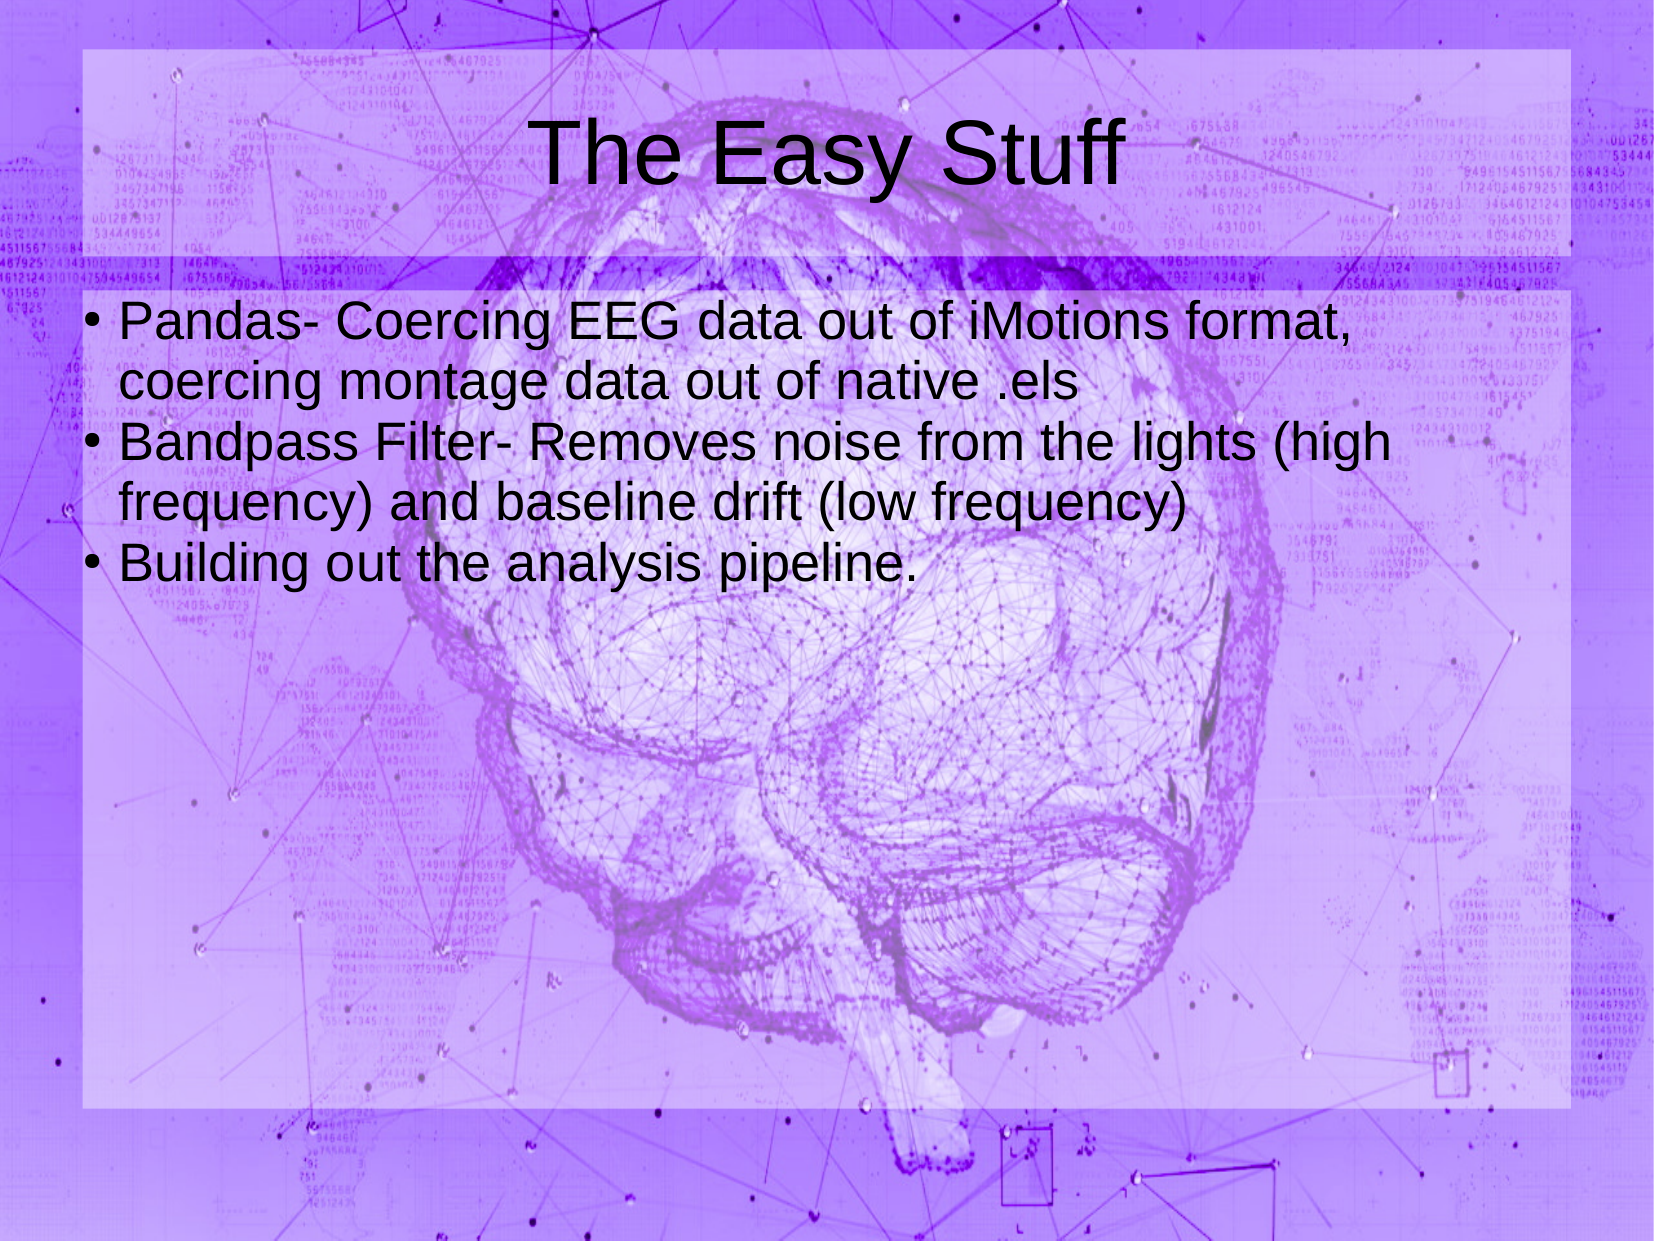

# The Easy Stuff
Pandas- Coercing EEG data out of iMotions format, coercing montage data out of native .els
Bandpass Filter- Removes noise from the lights (high frequency) and baseline drift (low frequency)
Building out the analysis pipeline.